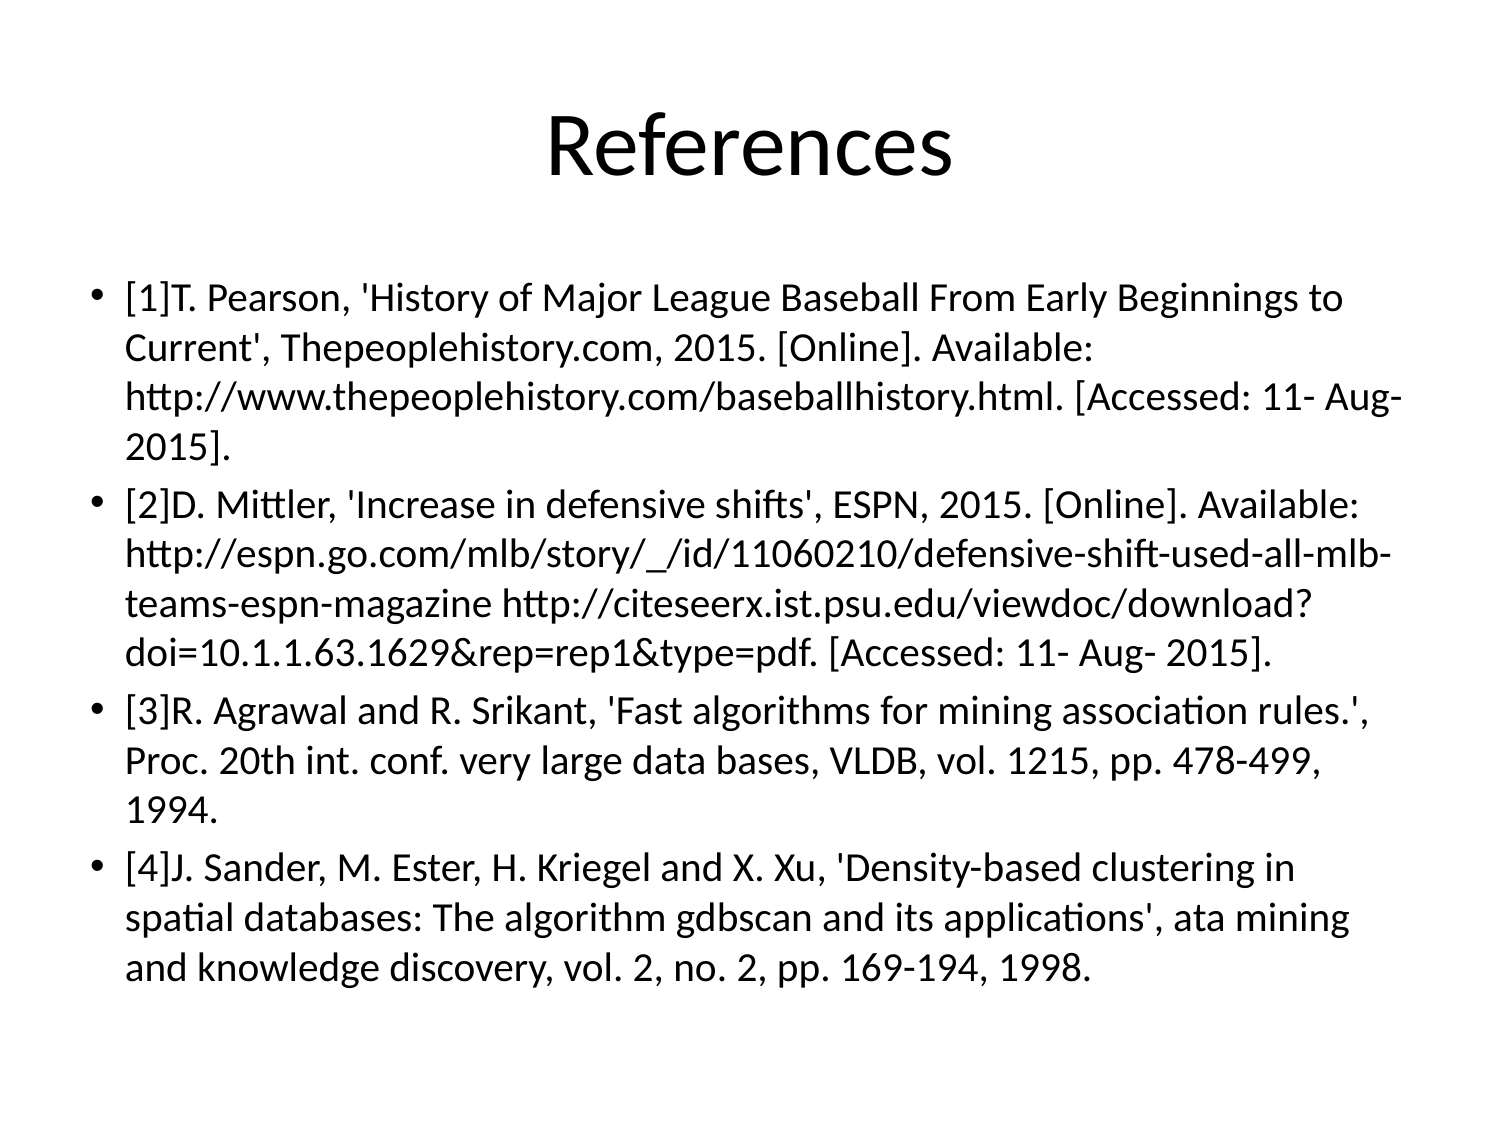

# References
[1]T. Pearson, 'History of Major League Baseball From Early Beginnings to Current', Thepeoplehistory.com, 2015. [Online]. Available: http://www.thepeoplehistory.com/baseballhistory.html. [Accessed: 11- Aug- 2015].
[2]D. Mittler, 'Increase in defensive shifts', ESPN, 2015. [Online]. Available: http://espn.go.com/mlb/story/_/id/11060210/defensive-shift-used-all-mlb-teams-espn-magazine http://citeseerx.ist.psu.edu/viewdoc/download?doi=10.1.1.63.1629&rep=rep1&type=pdf. [Accessed: 11- Aug- 2015].
[3]R. Agrawal and R. Srikant, 'Fast algorithms for mining association rules.', Proc. 20th int. conf. very large data bases, VLDB, vol. 1215, pp. 478-499, 1994.
[4]J. Sander, M. Ester, H. Kriegel and X. Xu, 'Density-based clustering in spatial databases: The algorithm gdbscan and its applications', ata mining and knowledge discovery, vol. 2, no. 2, pp. 169-194, 1998.